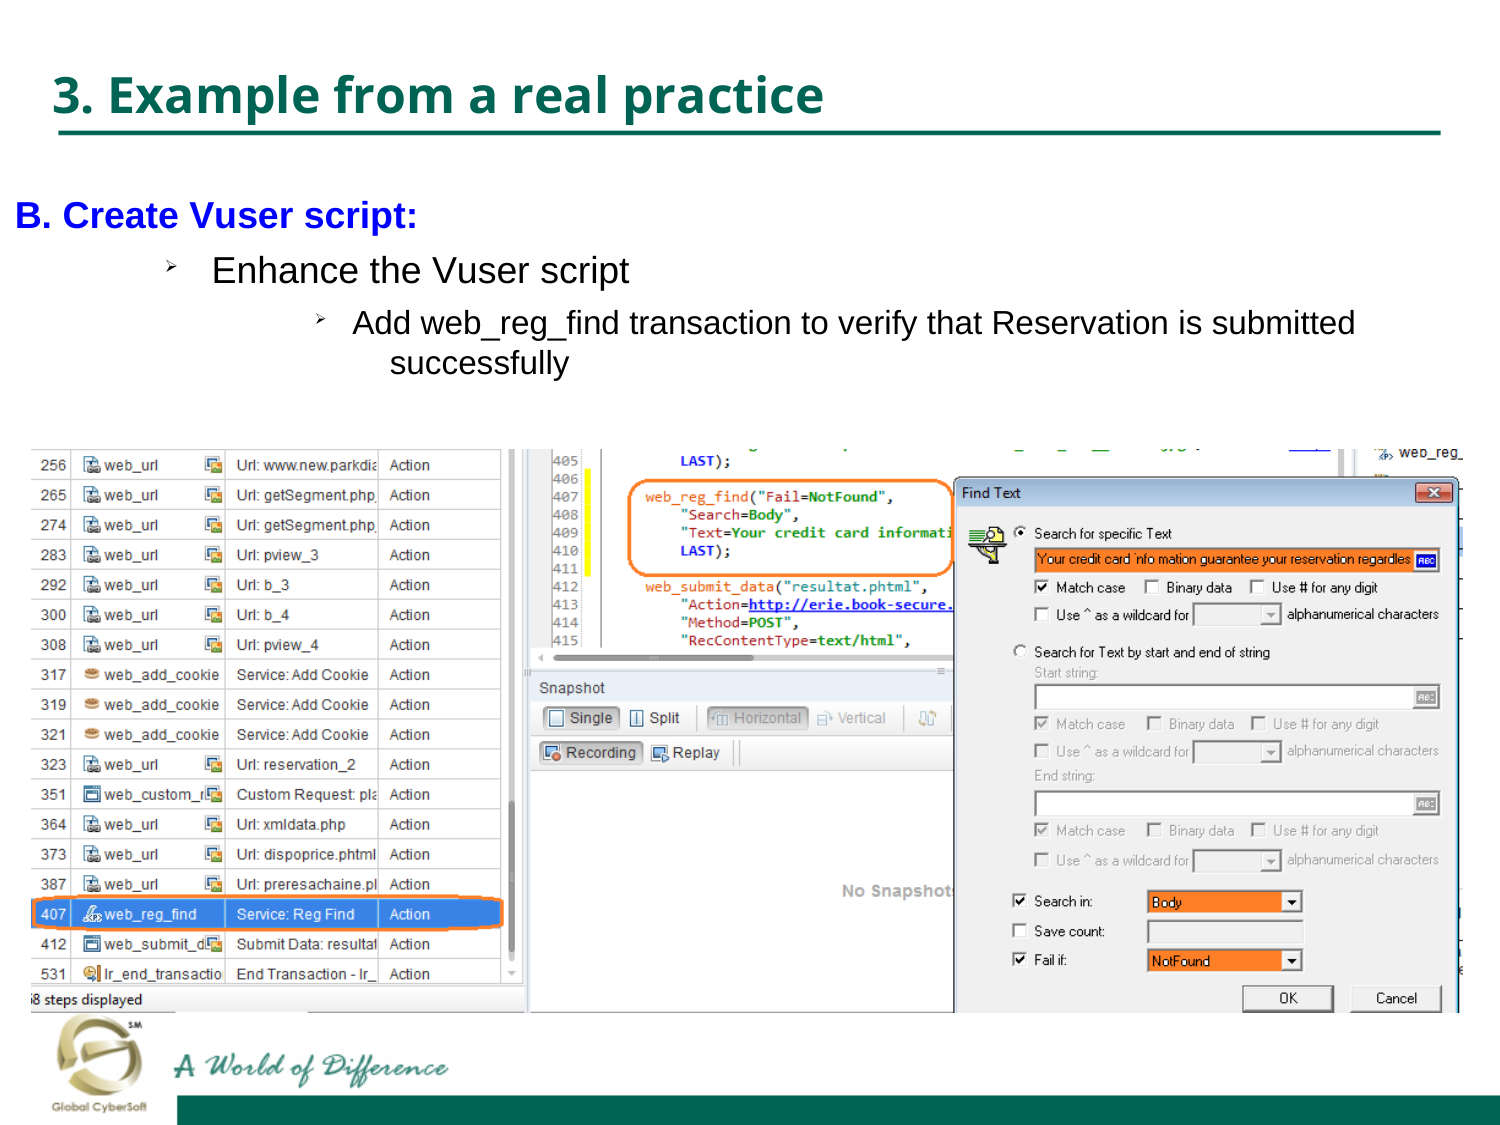

# 3. Example from a real practice
B. Create Vuser script:
Enhance the Vuser script
Add web_reg_find transaction to verify that Reservation is submitted successfully